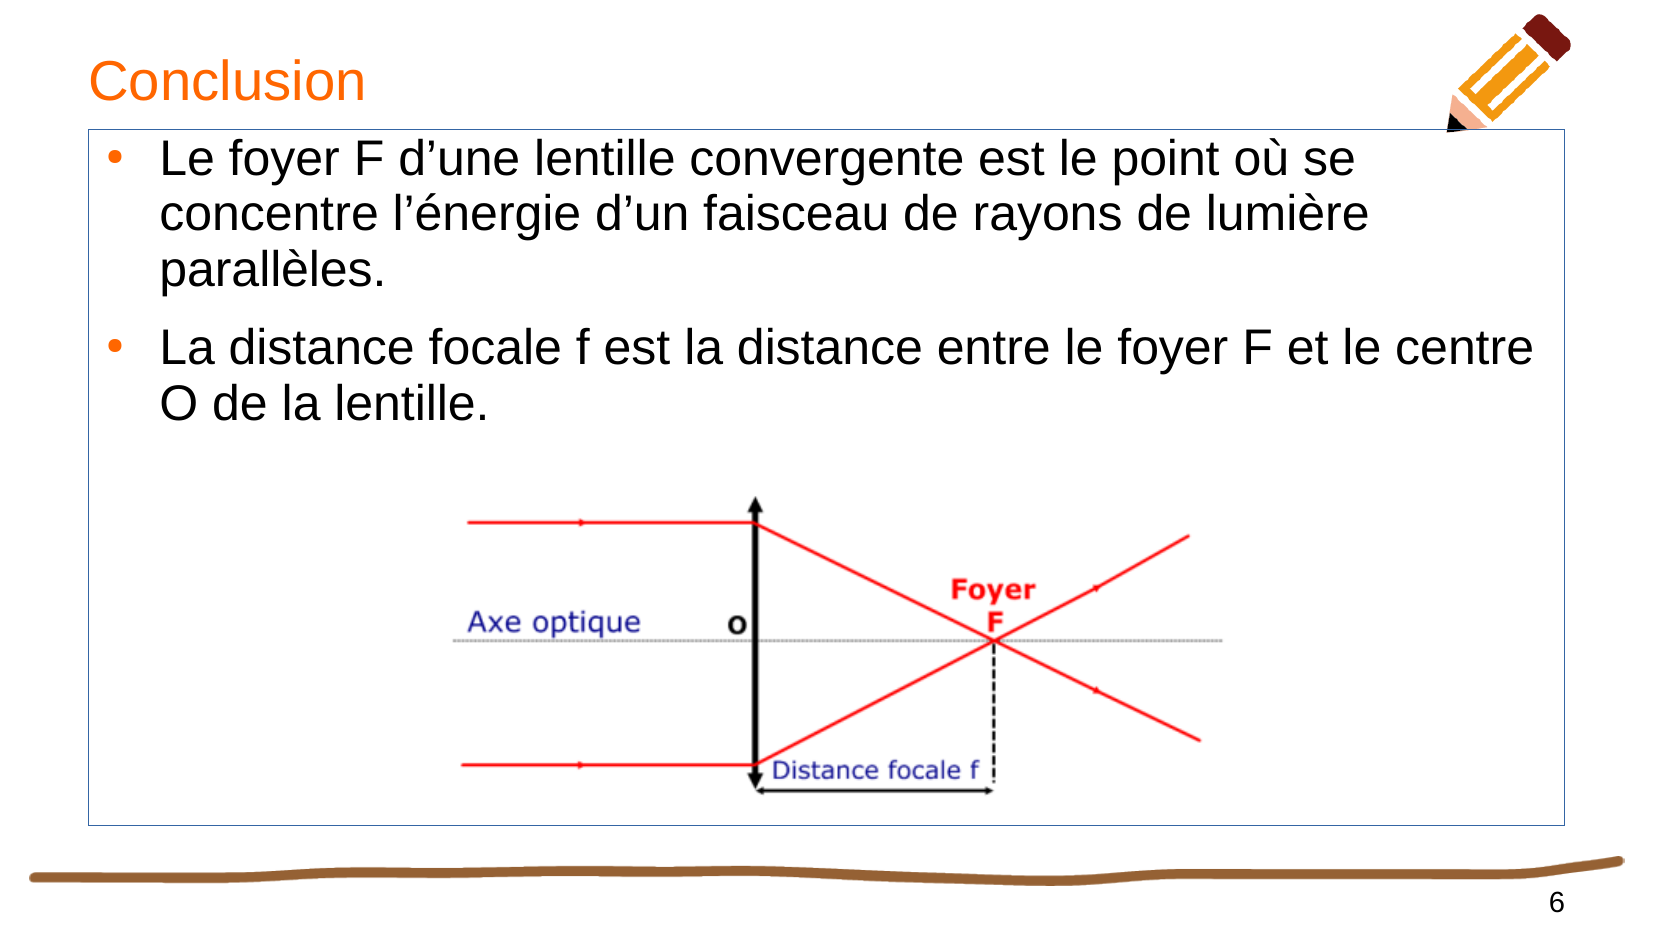

# Conclusion
Le foyer F d’une lentille convergente est le point où se concentre l’énergie d’un faisceau de rayons de lumière parallèles.
La distance focale f est la distance entre le foyer F et le centre O de la lentille.
6